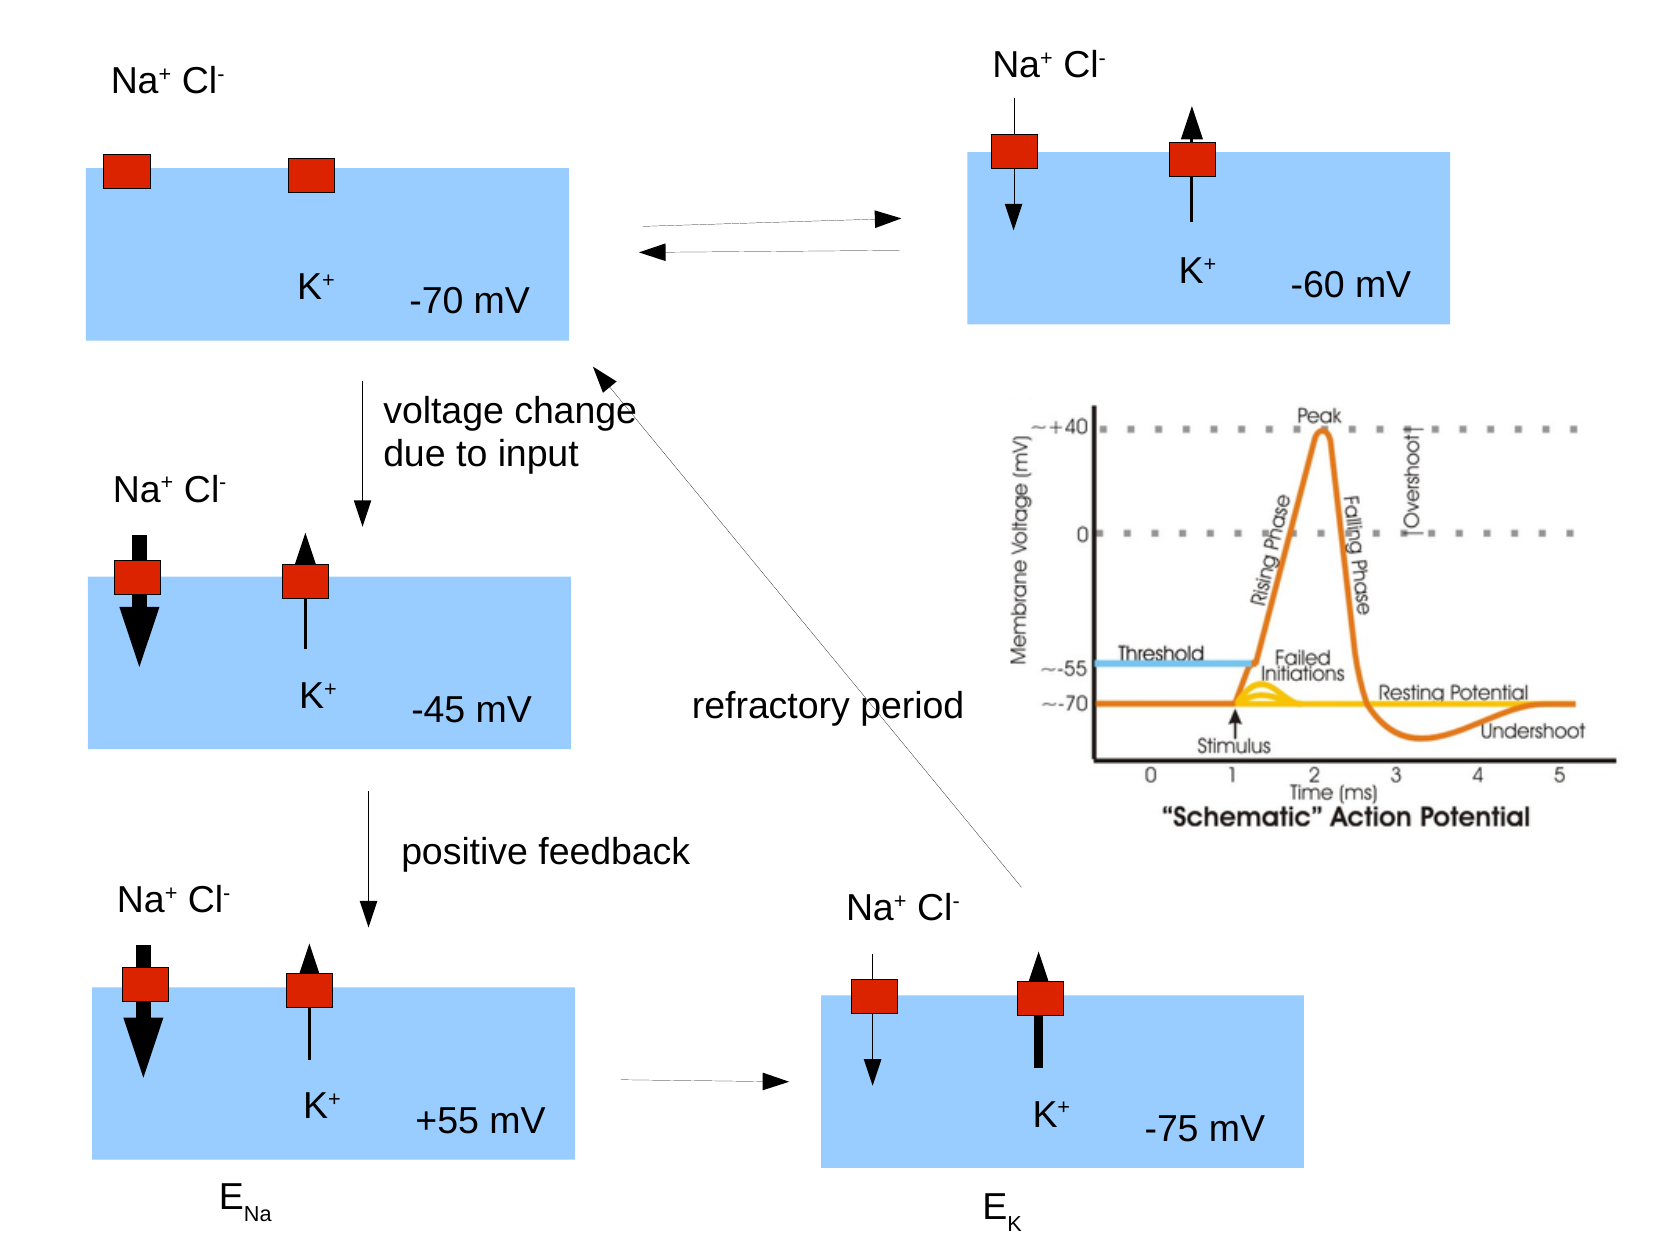

Na+ Cl-
Na+ Cl-
K+
-60 mV
K+
-70 mV
voltage change
due to input
Na+ Cl-
K+
refractory period
-45 mV
positive feedback
Na+ Cl-
Na+ Cl-
K+
K+
+55 mV
-75 mV
ENa
EK